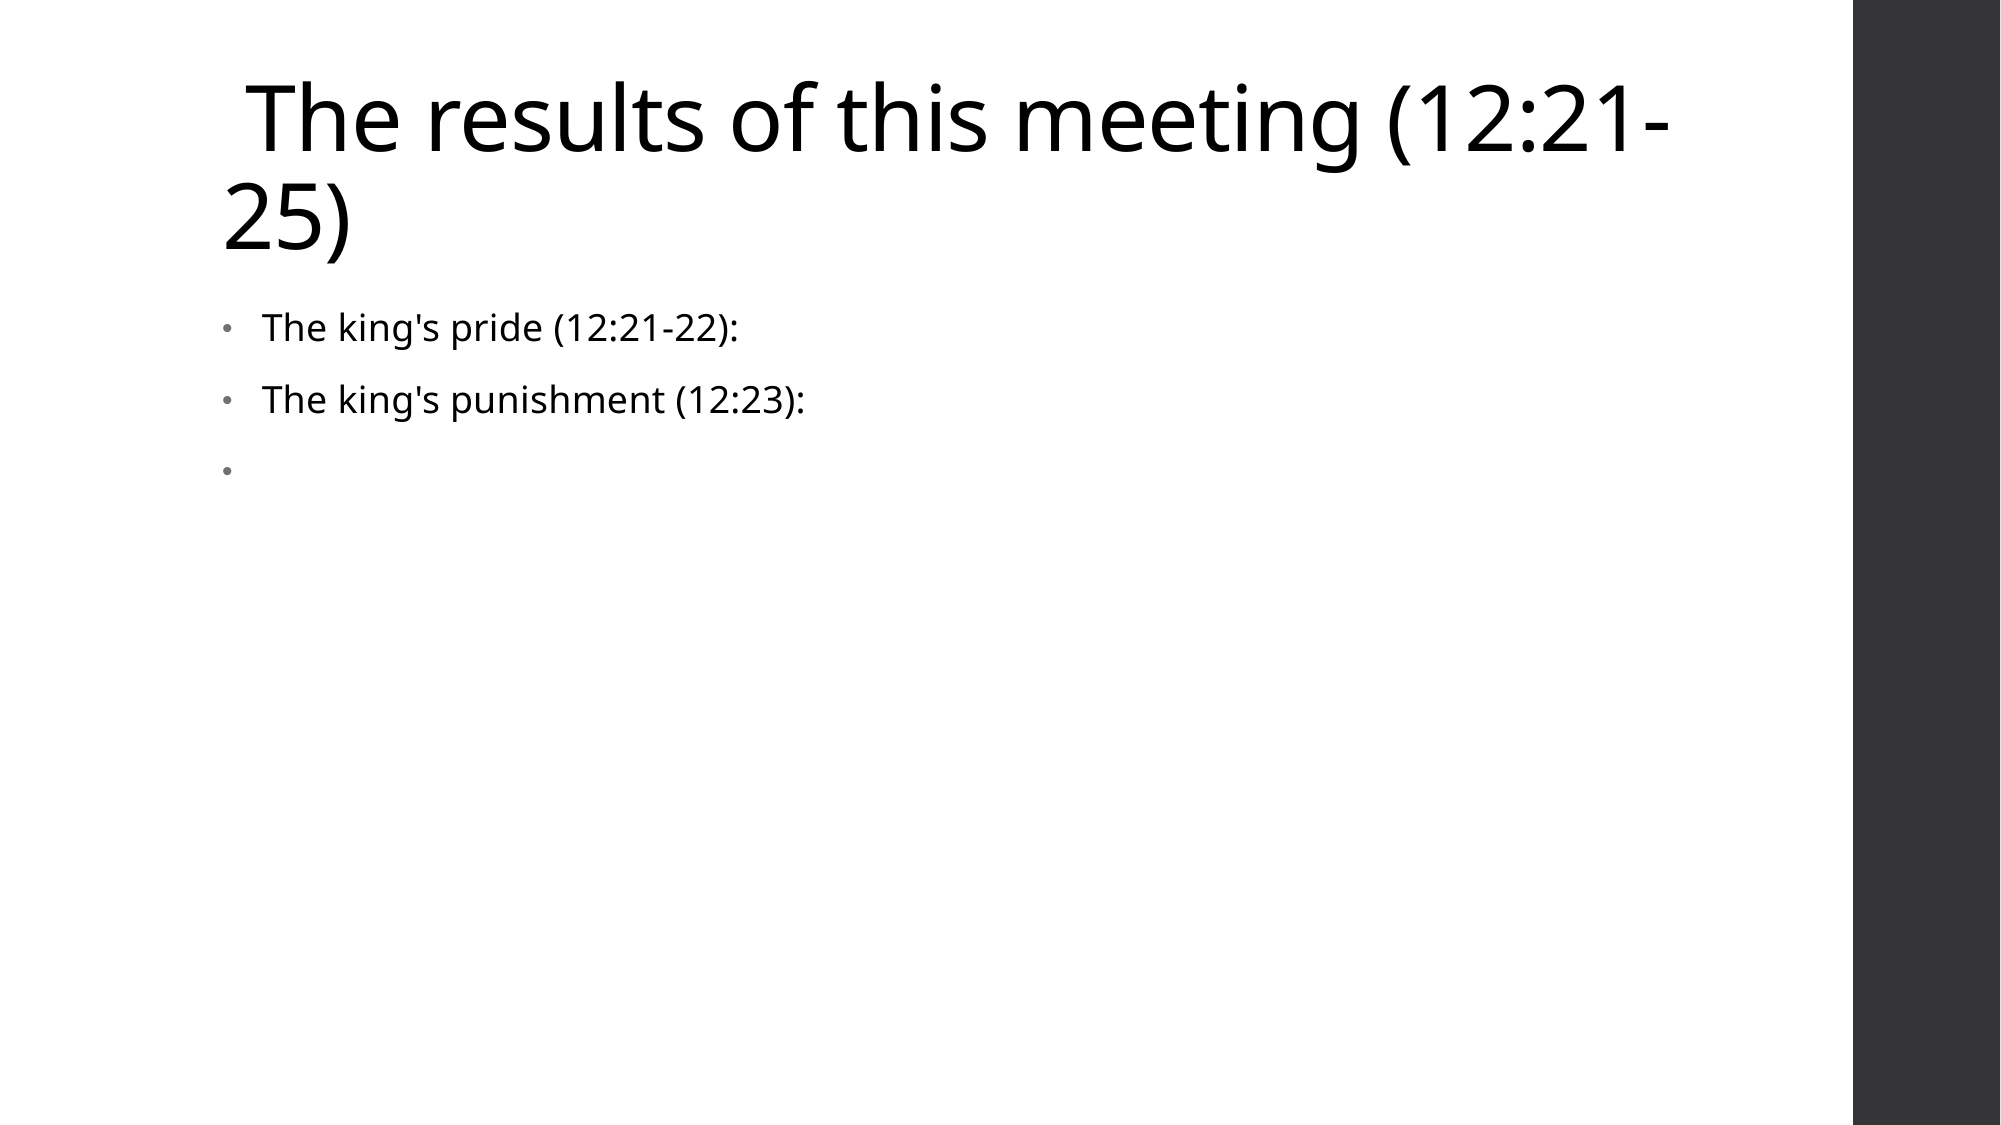

# The results of this meeting (12:21-25)
 The king's pride (12:21-22):
 The king's punishment (12:23):